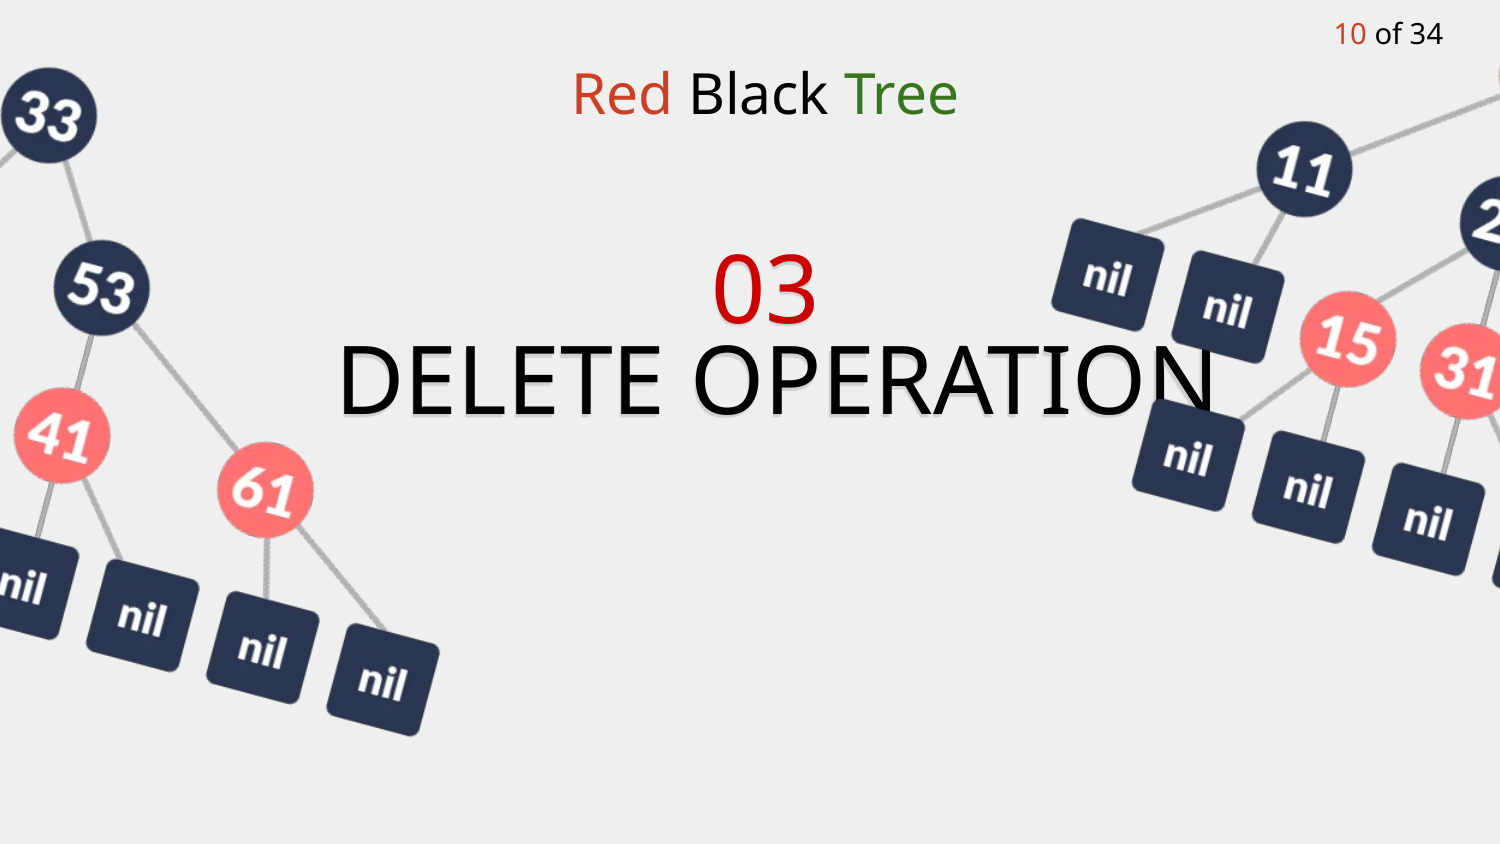

10 of 34
# Red Black Tree
03
 DELETE OPERATION